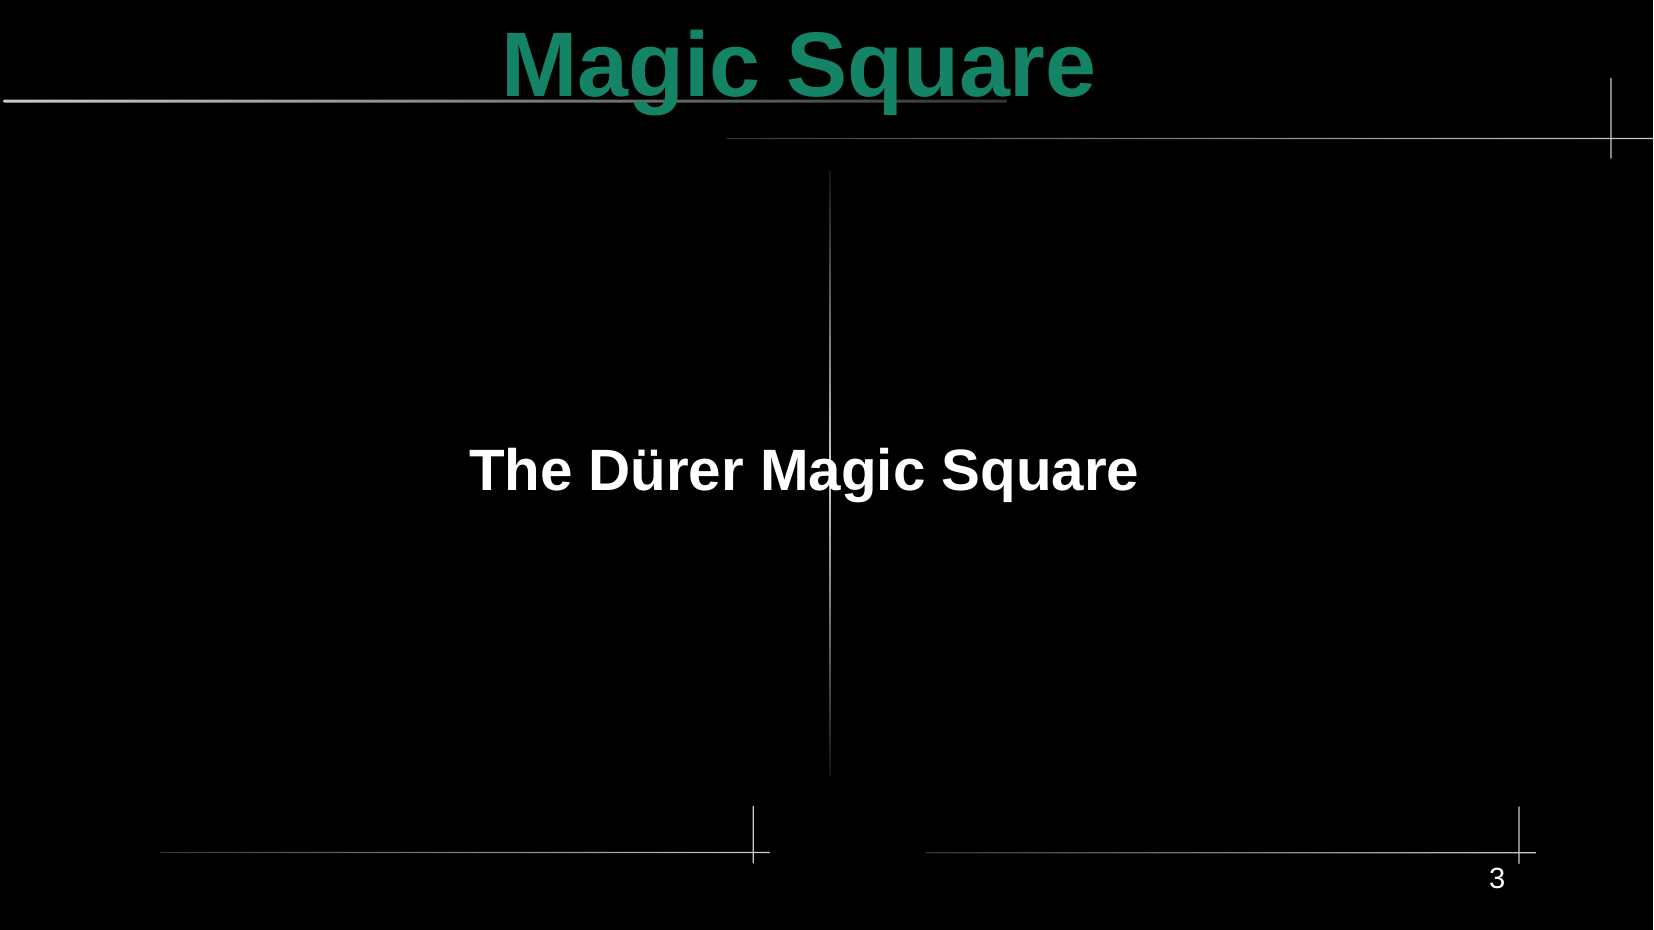

# Magic Square
The Dürer Magic Square
3